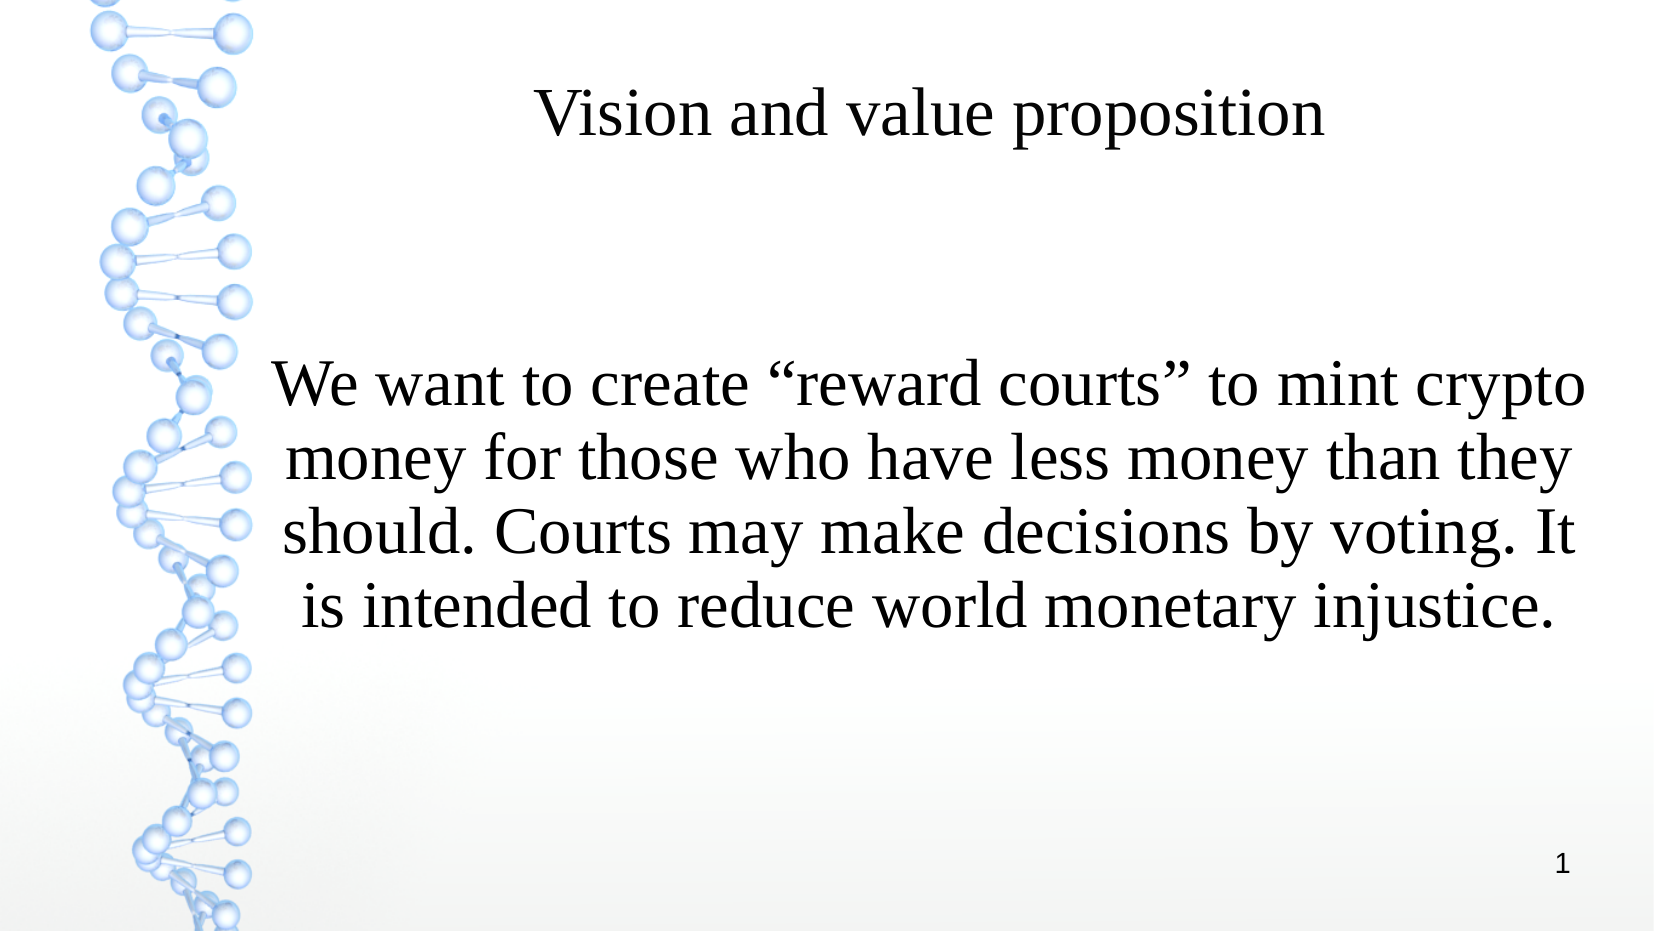

# Vision and value proposition
We want to create “reward courts” to mint crypto money for those who have less money than they should. Courts may make decisions by voting. It is intended to reduce world monetary injustice.
1